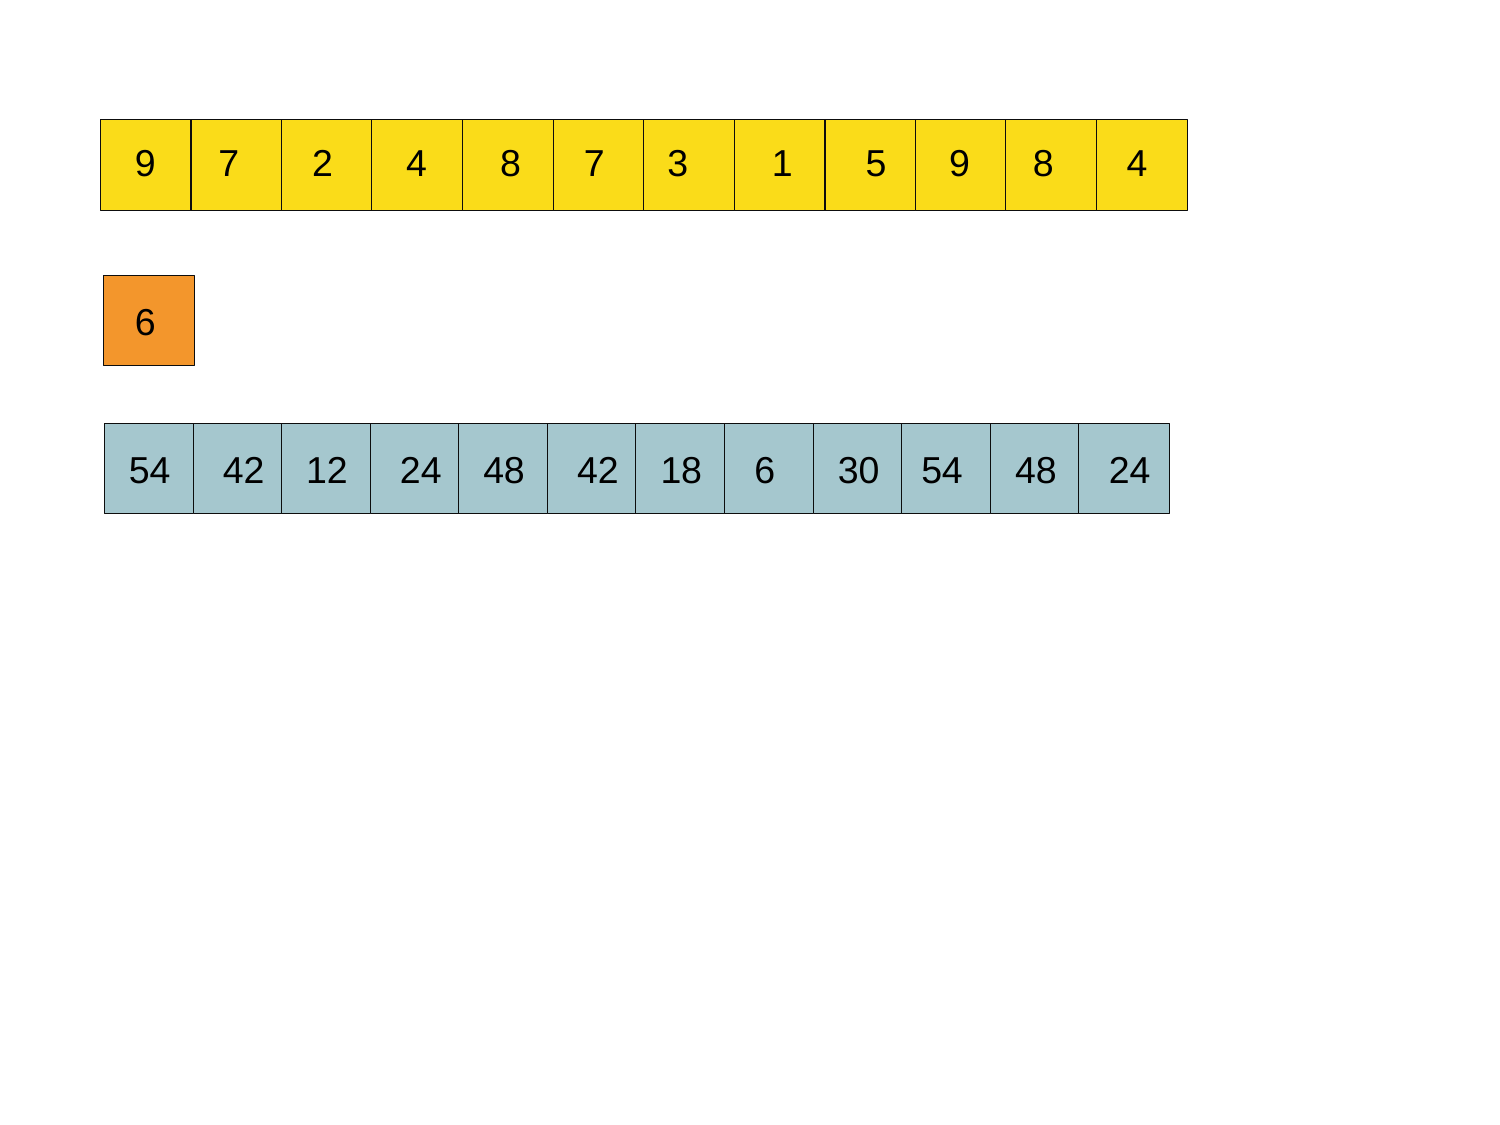

9 7 2 4 8 7 3 1 5 9 8 4
6
54 42 12 24 48 42 18 6 30 54 48 24